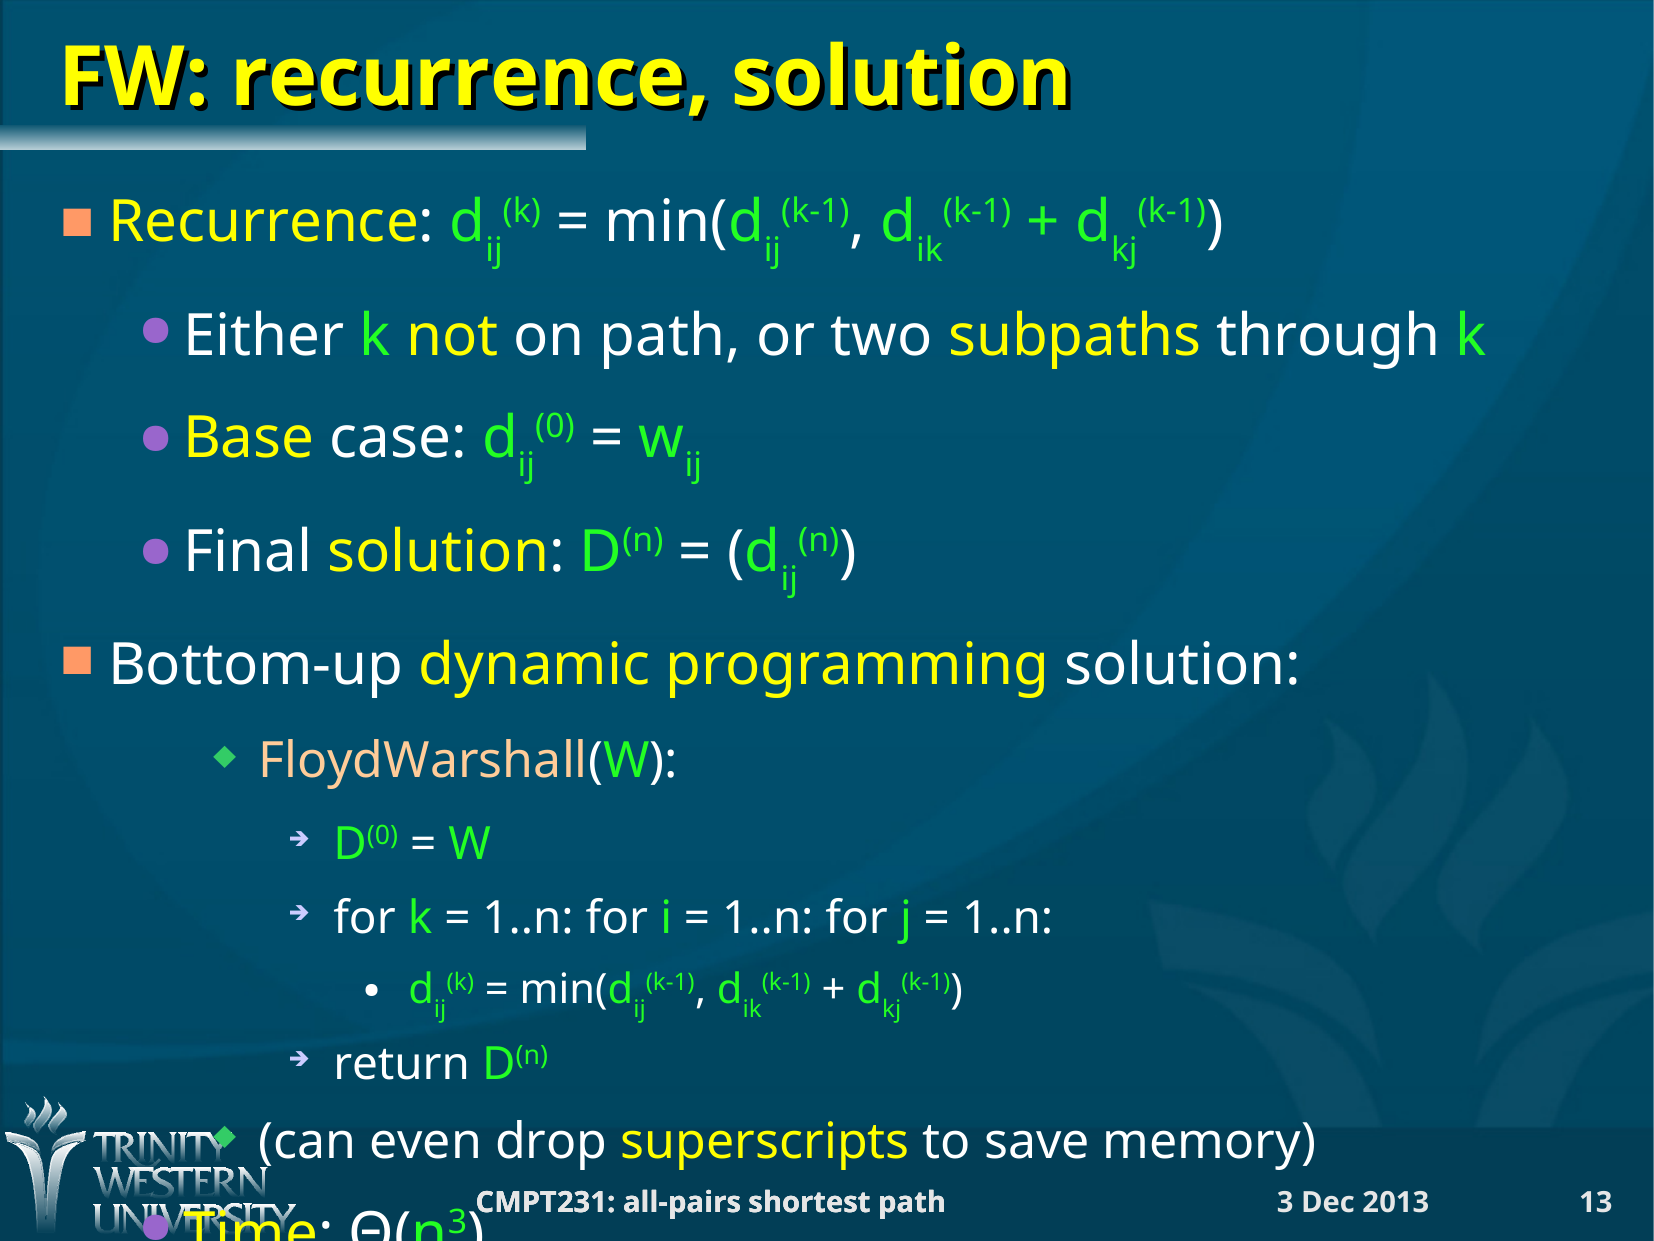

# FW: recurrence, solution
Recurrence: dij(k) = min(dij(k-1), dik(k-1) + dkj(k-1))
Either k not on path, or two subpaths through k
Base case: dij(0) = wij
Final solution: D(n) = (dij(n))
Bottom-up dynamic programming solution:
FloydWarshall(W):
D(0) = W
for k = 1..n: for i = 1..n: for j = 1..n:
dij(k) = min(dij(k-1), dik(k-1) + dkj(k-1))
return D(n)
(can even drop superscripts to save memory)
Time: Θ(n3)
CMPT231: all-pairs shortest path
3 Dec 2013
13